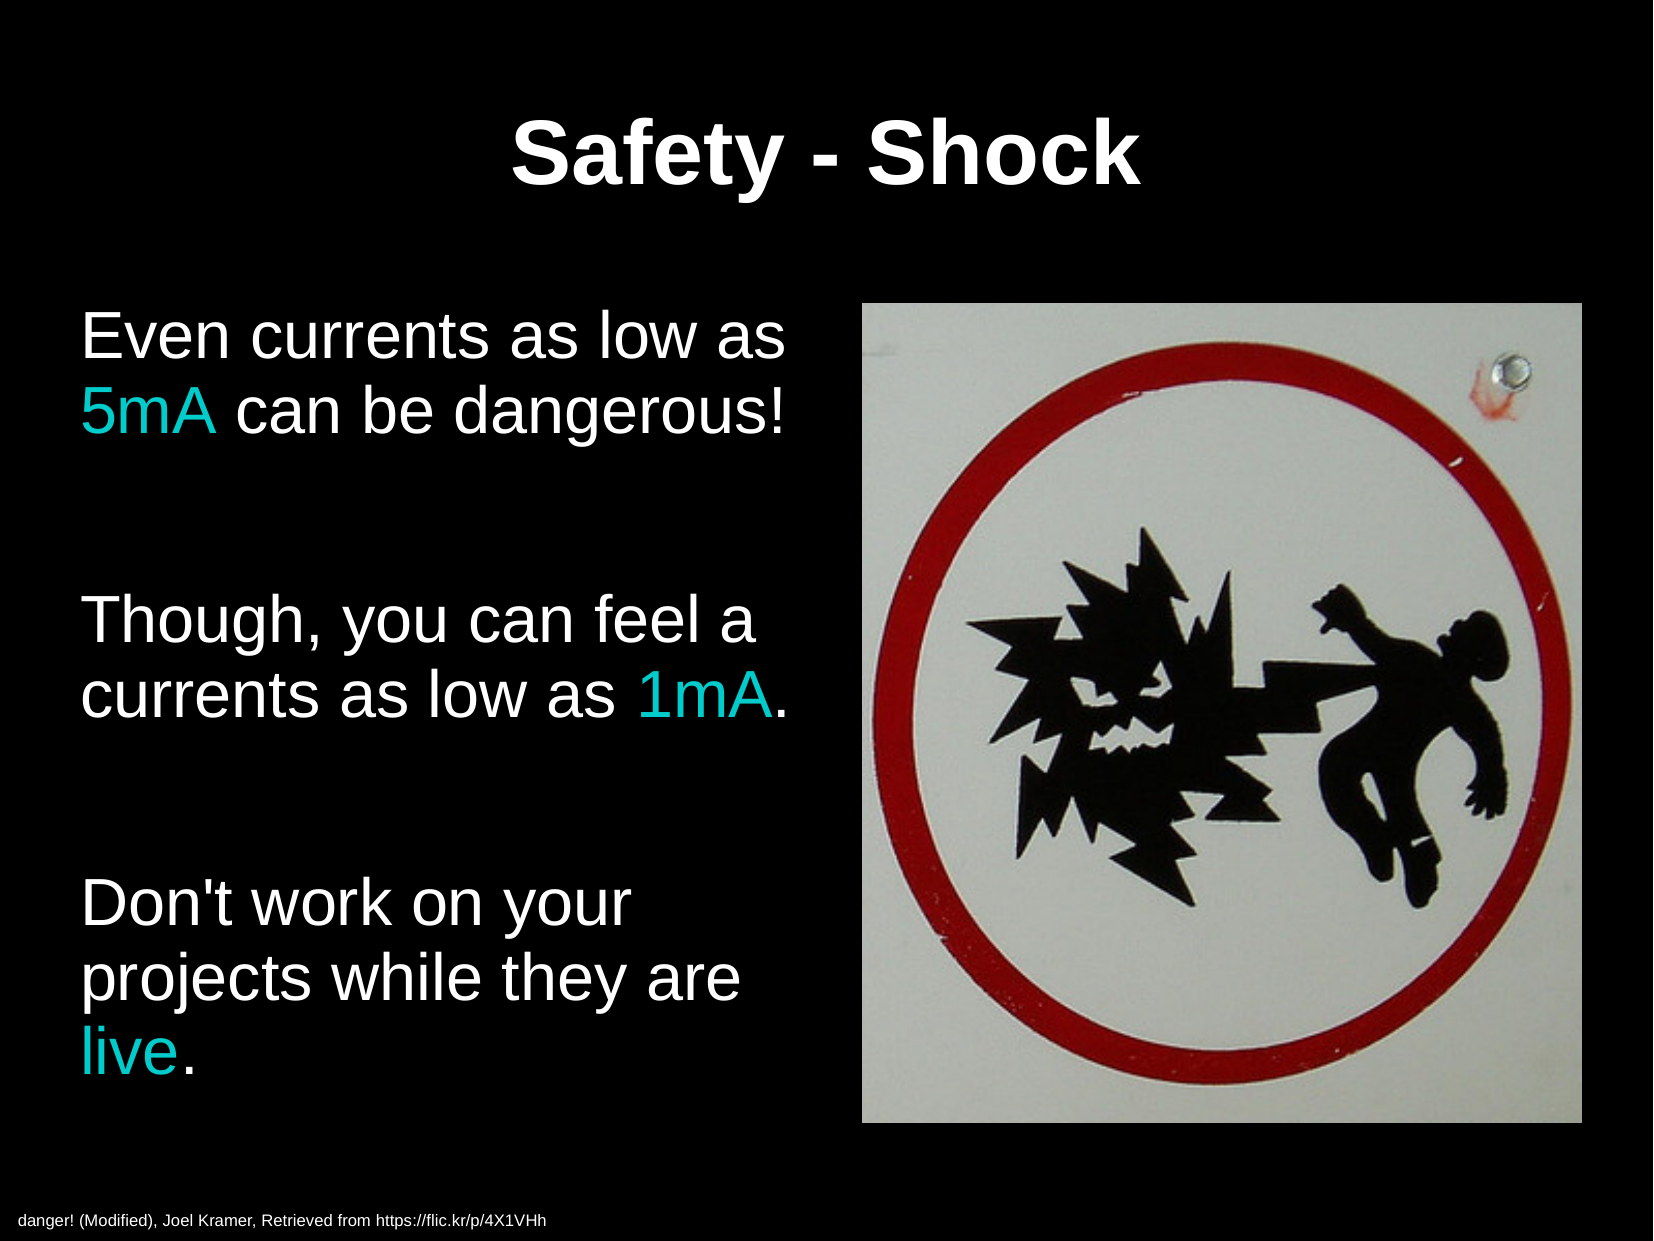

# Safety - Shock
Even currents as low as 5mA can be dangerous!
Though, you can feel a currents as low as 1mA.
Don't work on your projects while they are live.
danger! (Modified), Joel Kramer, Retrieved from https://flic.kr/p/4X1VHh